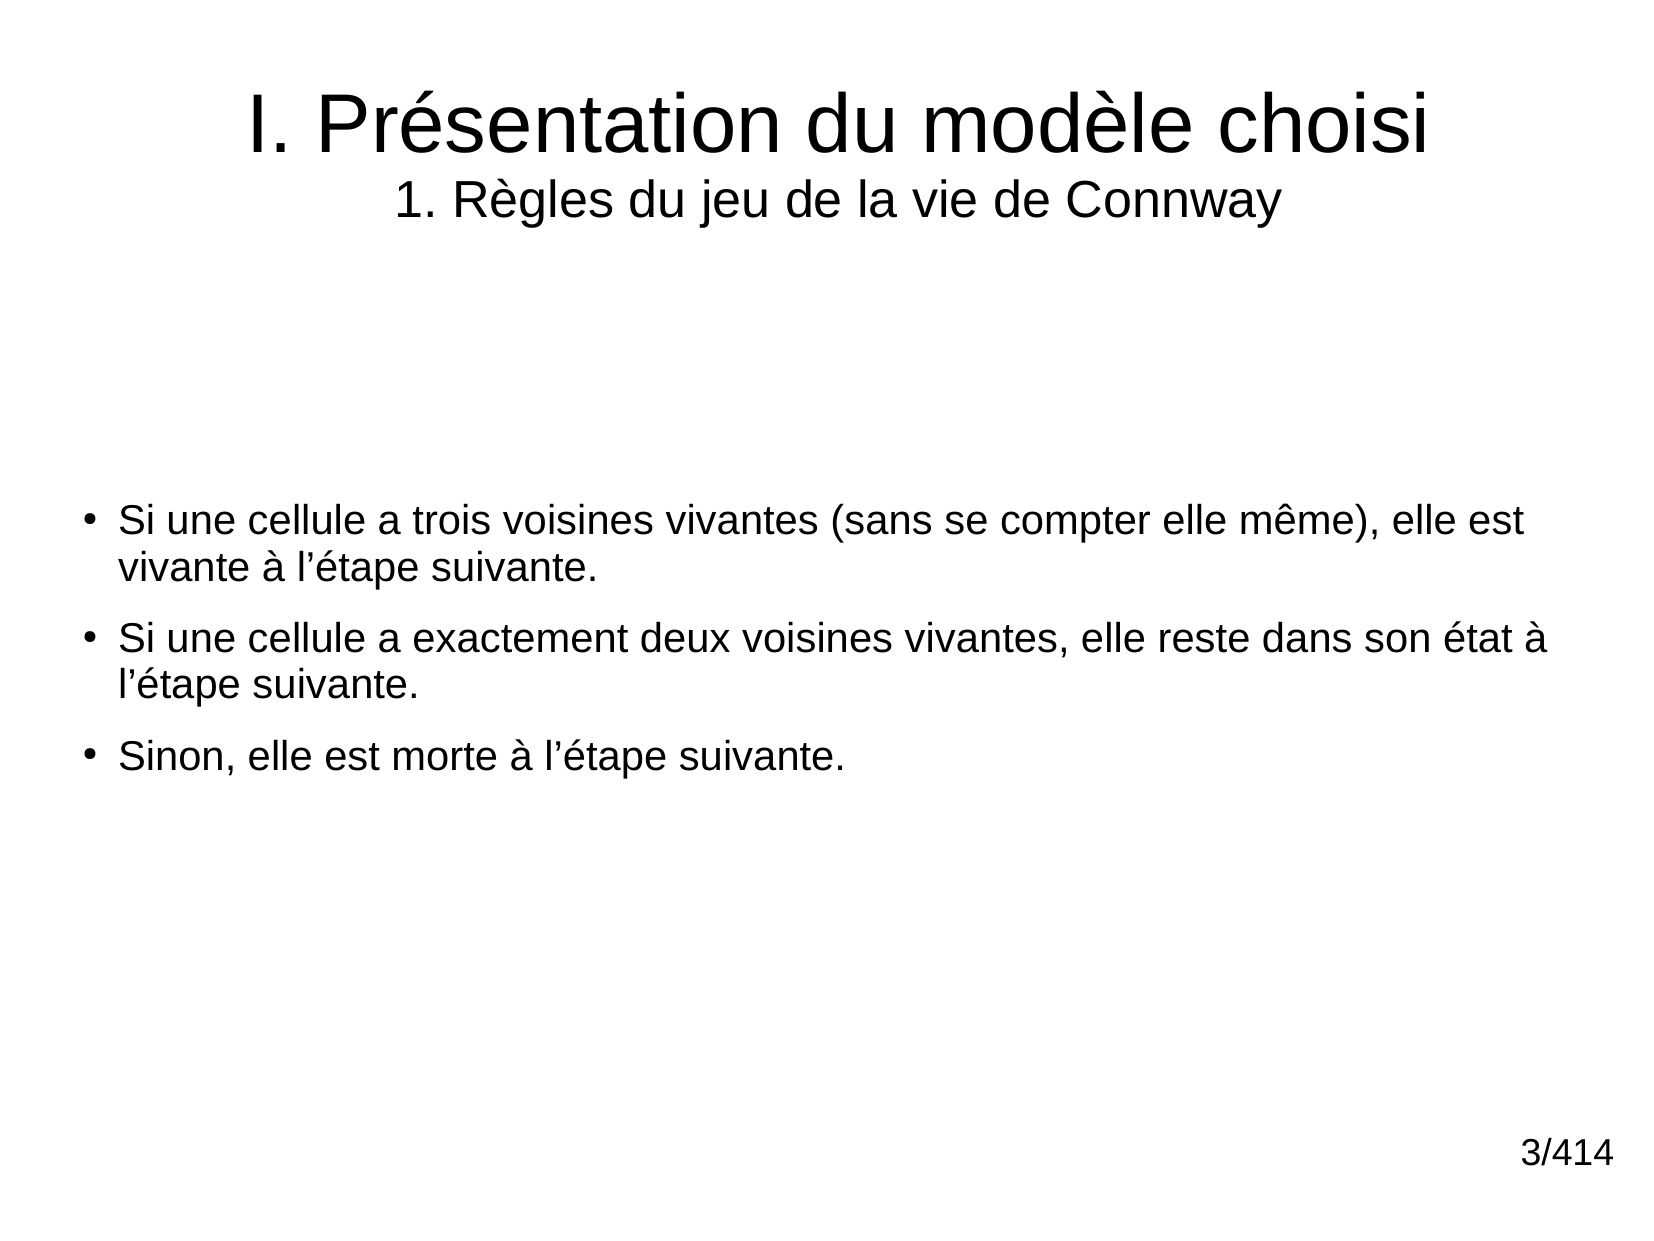

# I. Présentation du modèle choisi 1. Règles du jeu de la vie de Connway
Si une cellule a trois voisines vivantes (sans se compter elle même), elle est vivante à l’étape suivante.
Si une cellule a exactement deux voisines vivantes, elle reste dans son état à l’étape suivante.
Sinon, elle est morte à l’étape suivante.